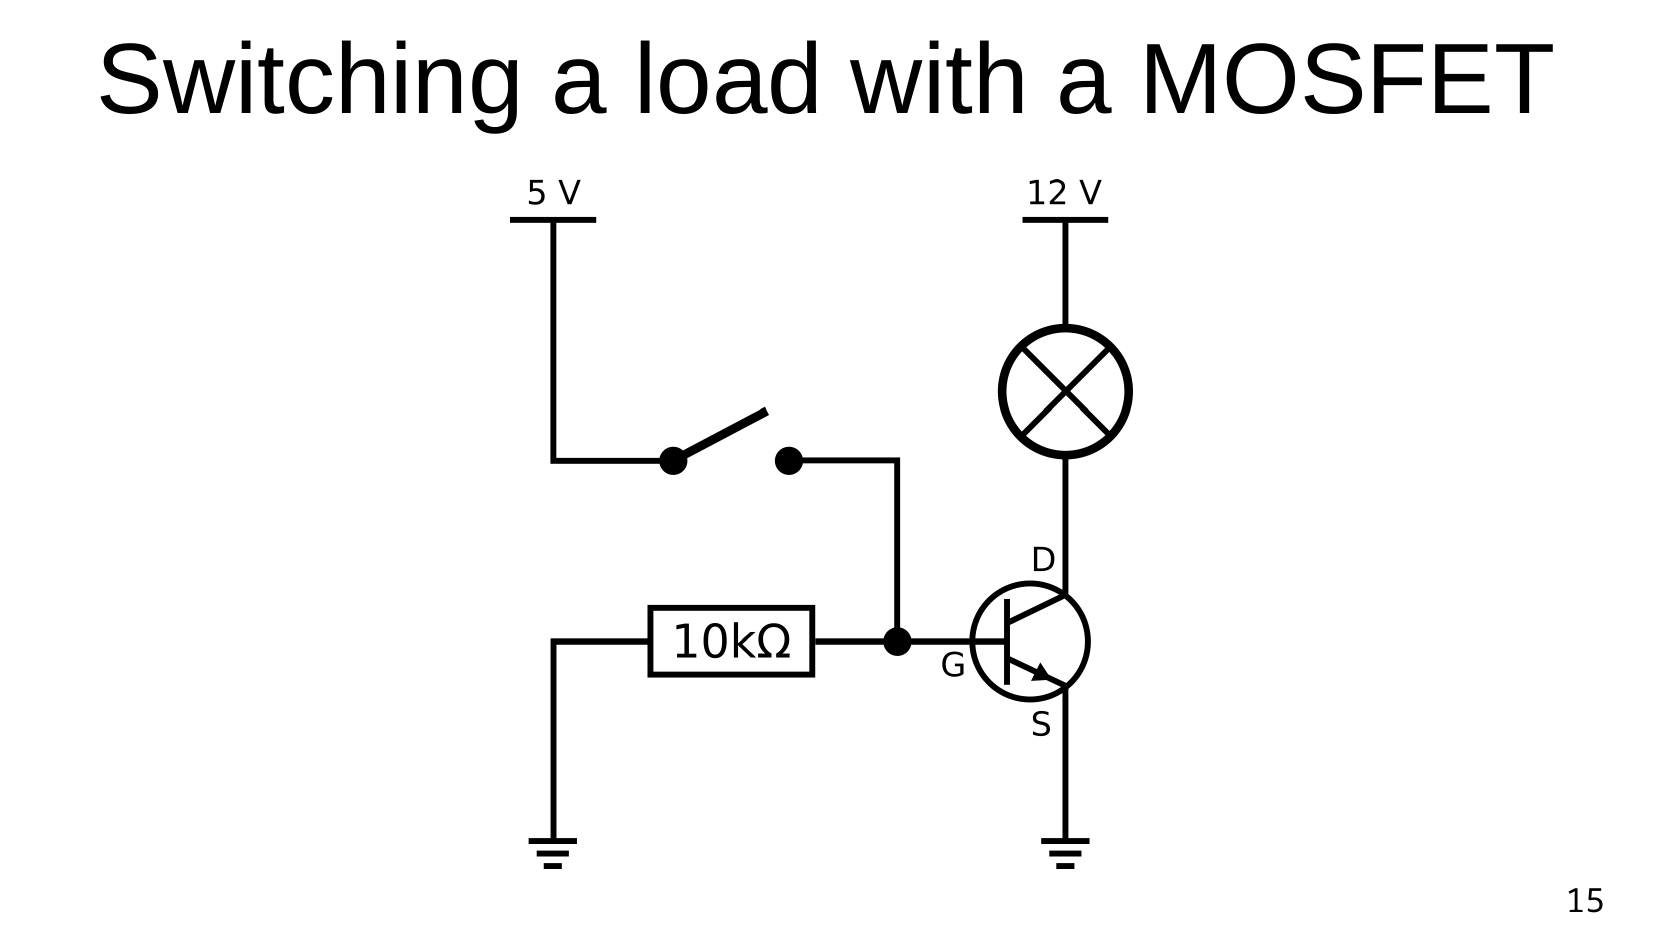

# Switching a load with a MOSFET